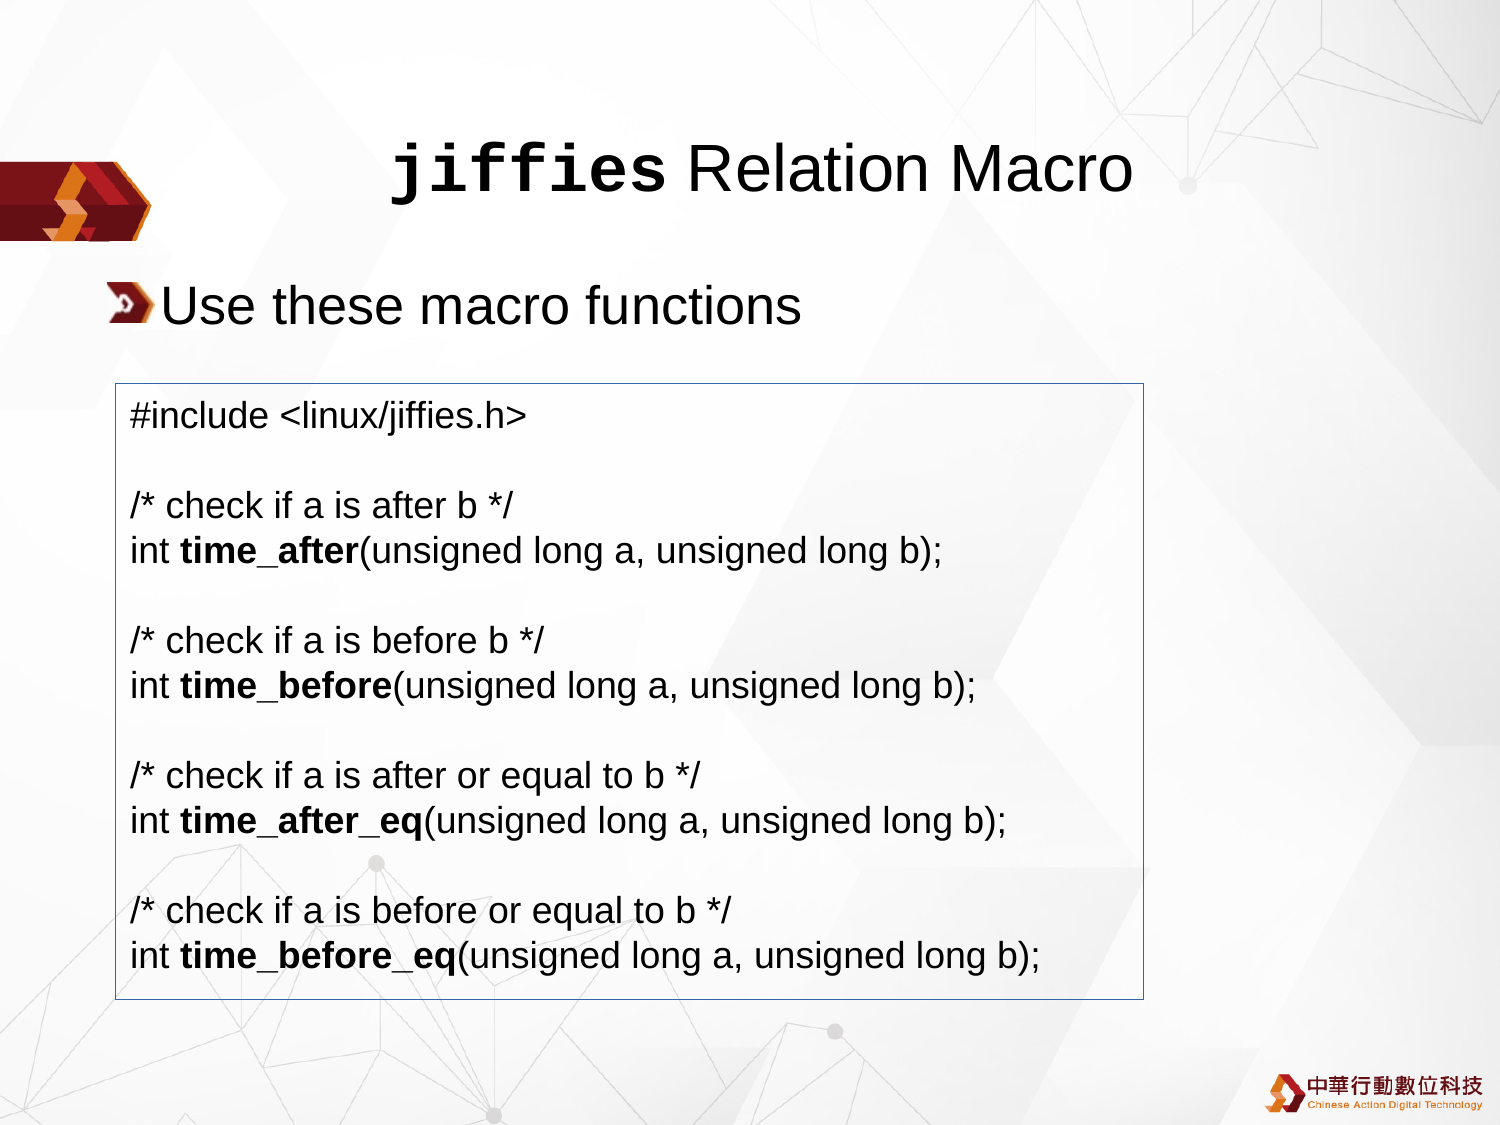

# jiffies Relation Macro
Use these macro functions
#include <linux/jiffies.h>
/* check if a is after b */
int time_after(unsigned long a, unsigned long b);
/* check if a is before b */
int time_before(unsigned long a, unsigned long b);
/* check if a is after or equal to b */
int time_after_eq(unsigned long a, unsigned long b);
/* check if a is before or equal to b */
int time_before_eq(unsigned long a, unsigned long b);